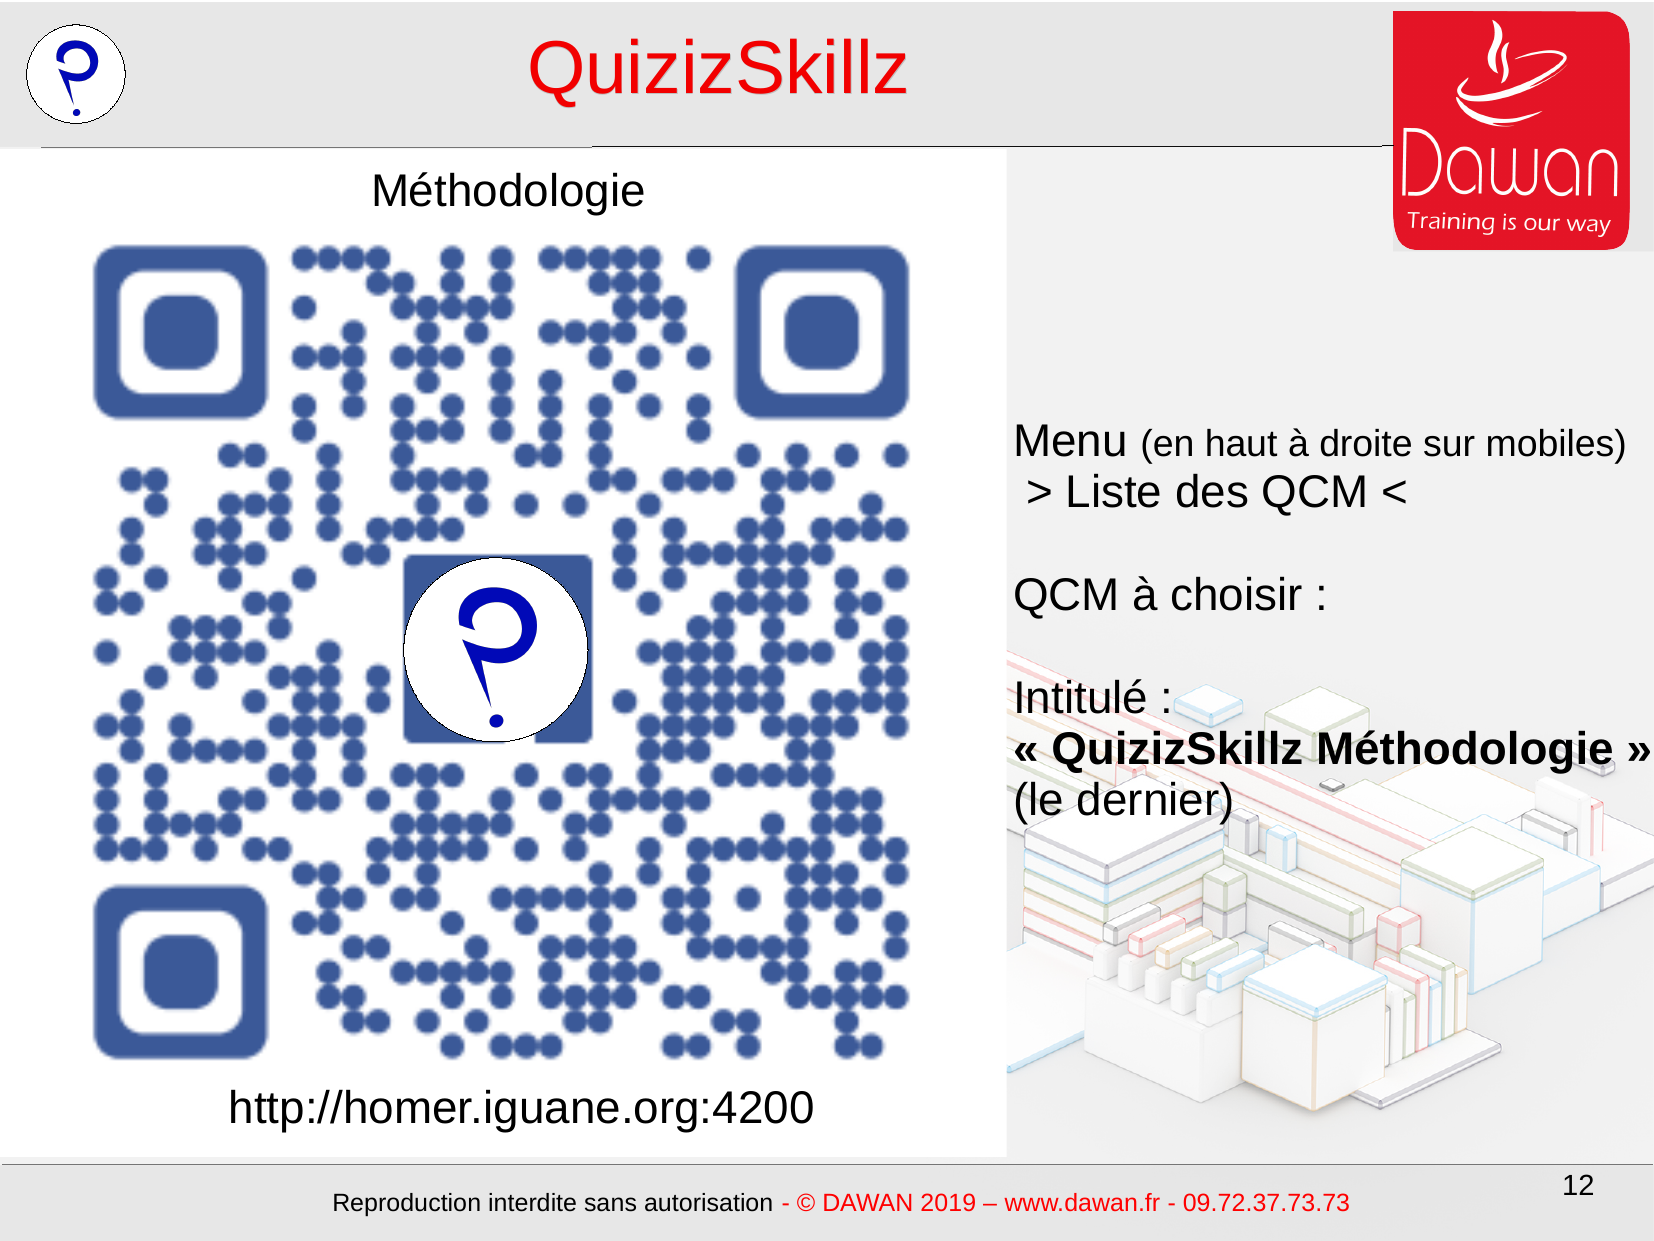

# QuizizSkillz
Méthodologie
Menu (en haut à droite sur mobiles)
 > Liste des QCM <
QCM à choisir :
Intitulé :
« QuizizSkillz Méthodologie »
(le dernier)
http://homer.iguane.org:4200
12